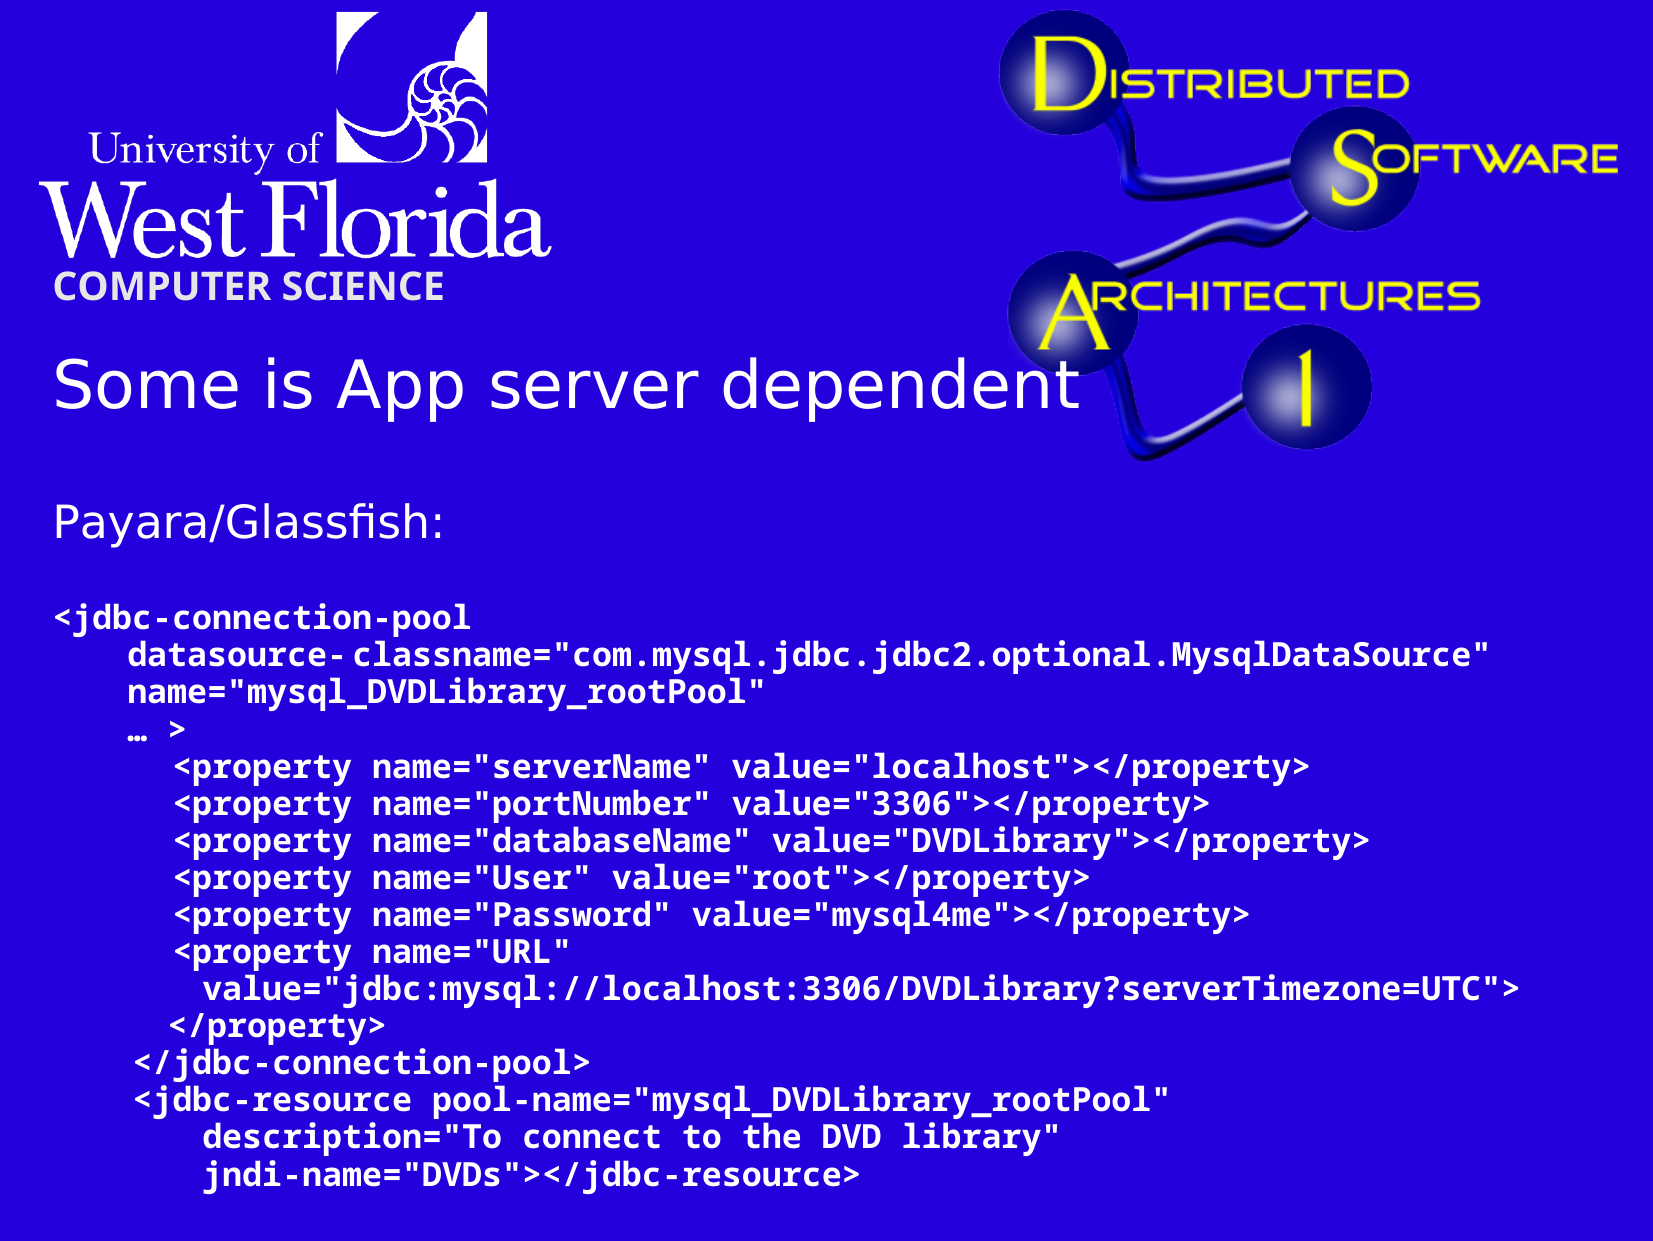

COMPUTER SCIENCE
Some is App server dependent
Payara/Glassfish:
<jdbc-connection-pool
	datasource-	classname="com.mysql.jdbc.jdbc2.optional.MysqlDataSource" 		name="mysql_DVDLibrary_rootPool"
	… >
 <property name="serverName" value="localhost"></property>
 <property name="portNumber" value="3306"></property>
 <property name="databaseName" value="DVDLibrary"></property>
 <property name="User" value="root"></property>
 <property name="Password" value="mysql4me"></property>
 <property name="URL"
		value="jdbc:mysql://localhost:3306/DVDLibrary?serverTimezone=UTC">
	 </property>
 </jdbc-connection-pool>
 <jdbc-resource pool-name="mysql_DVDLibrary_rootPool"
		description="To connect to the DVD library"
		jndi-name="DVDs"></jdbc-resource>